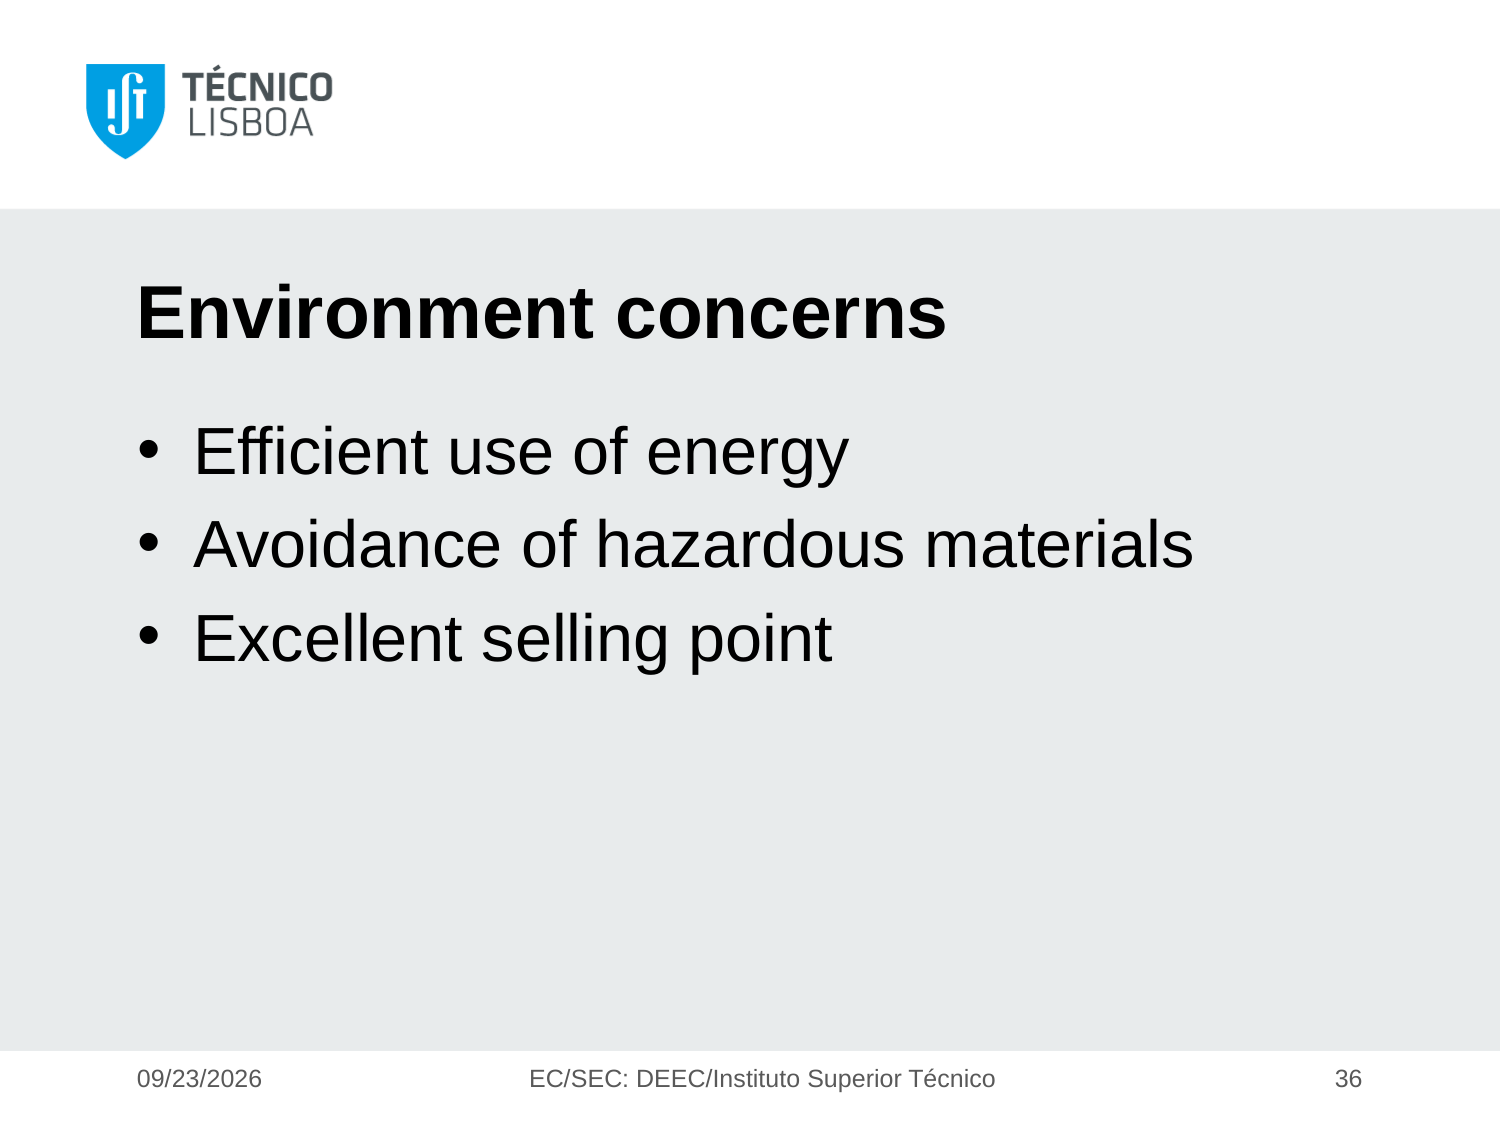

# Environment concerns
Efficient use of energy
Avoidance of hazardous materials
Excellent selling point
EC/SEC: DEEC/Instituto Superior Técnico